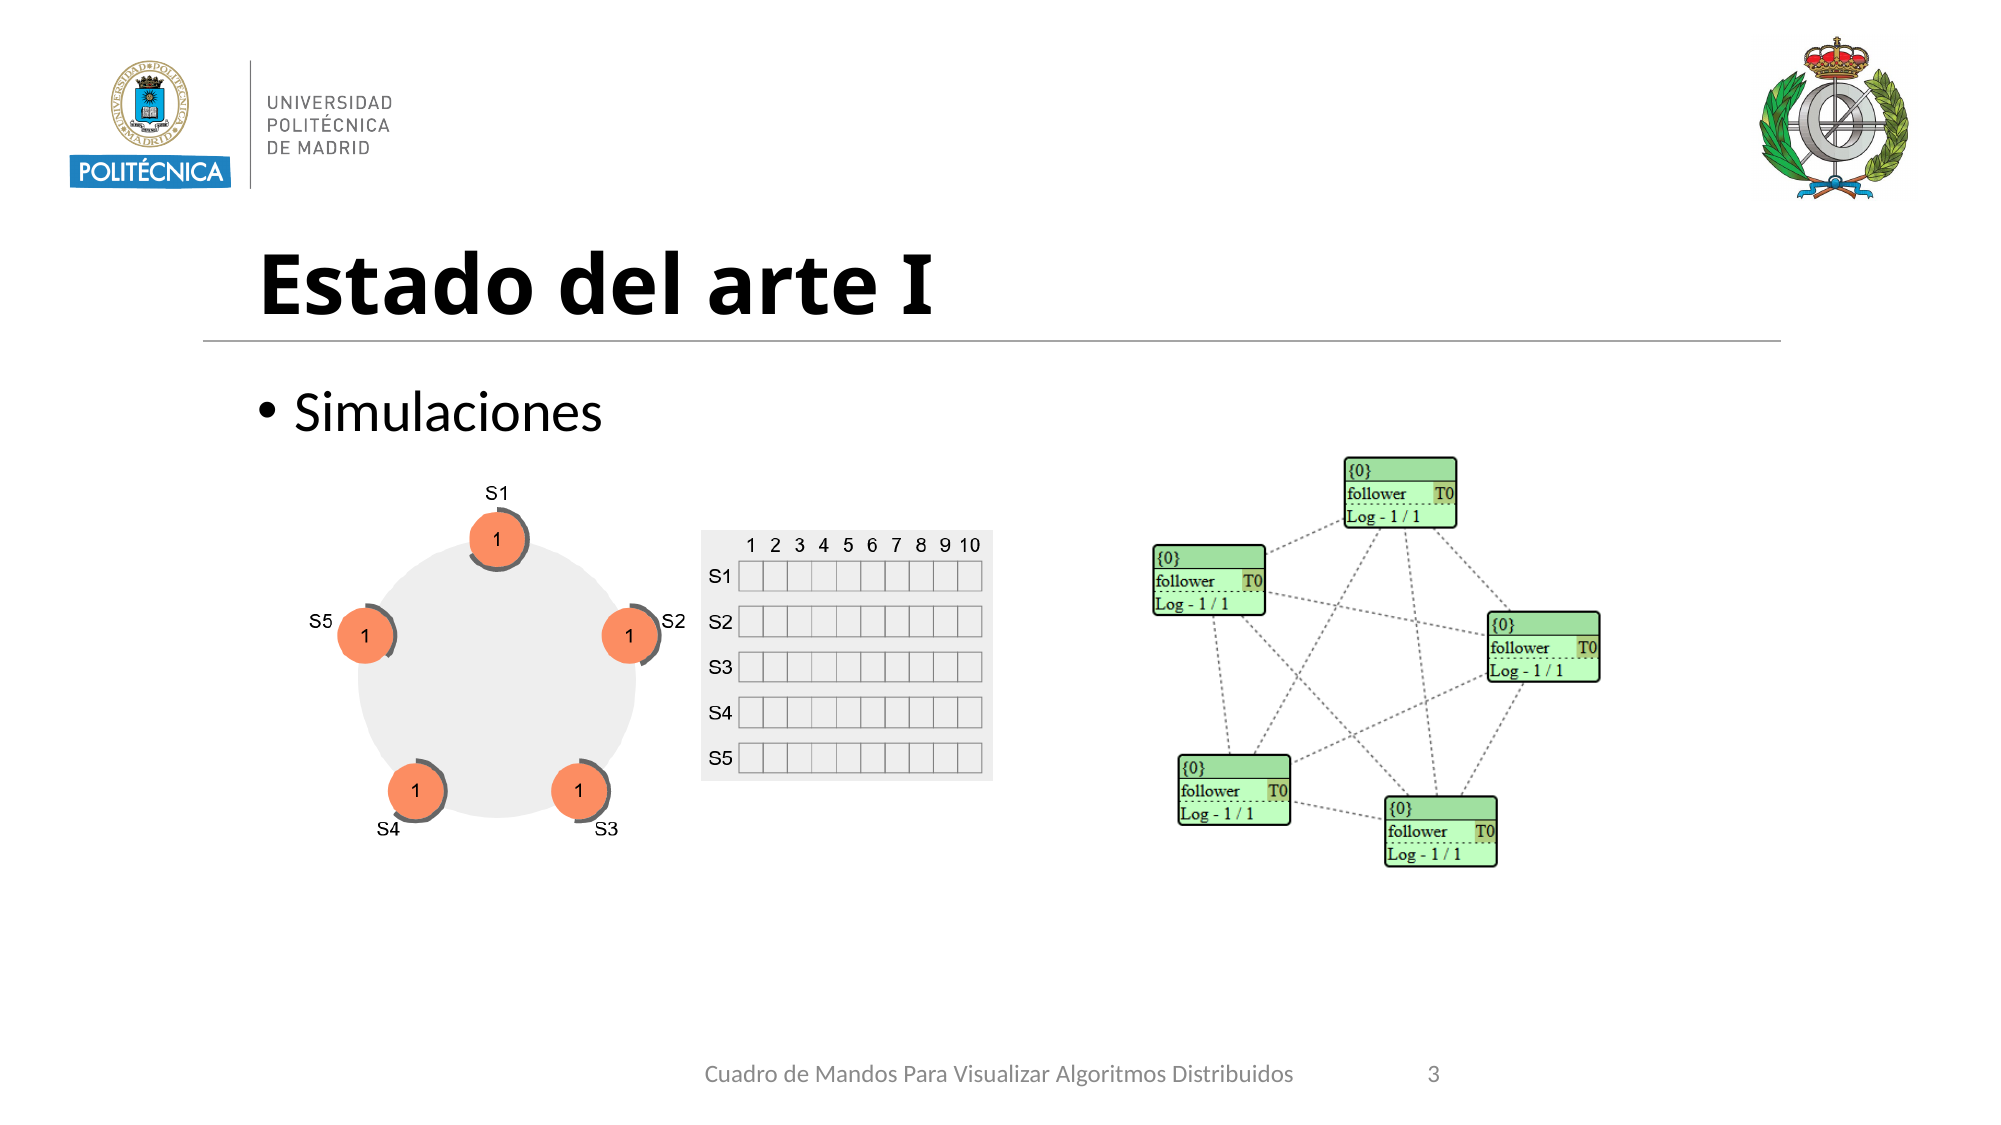

# Estado del arte I
Simulaciones
Cuadro de Mandos Para Visualizar Algoritmos Distribuidos